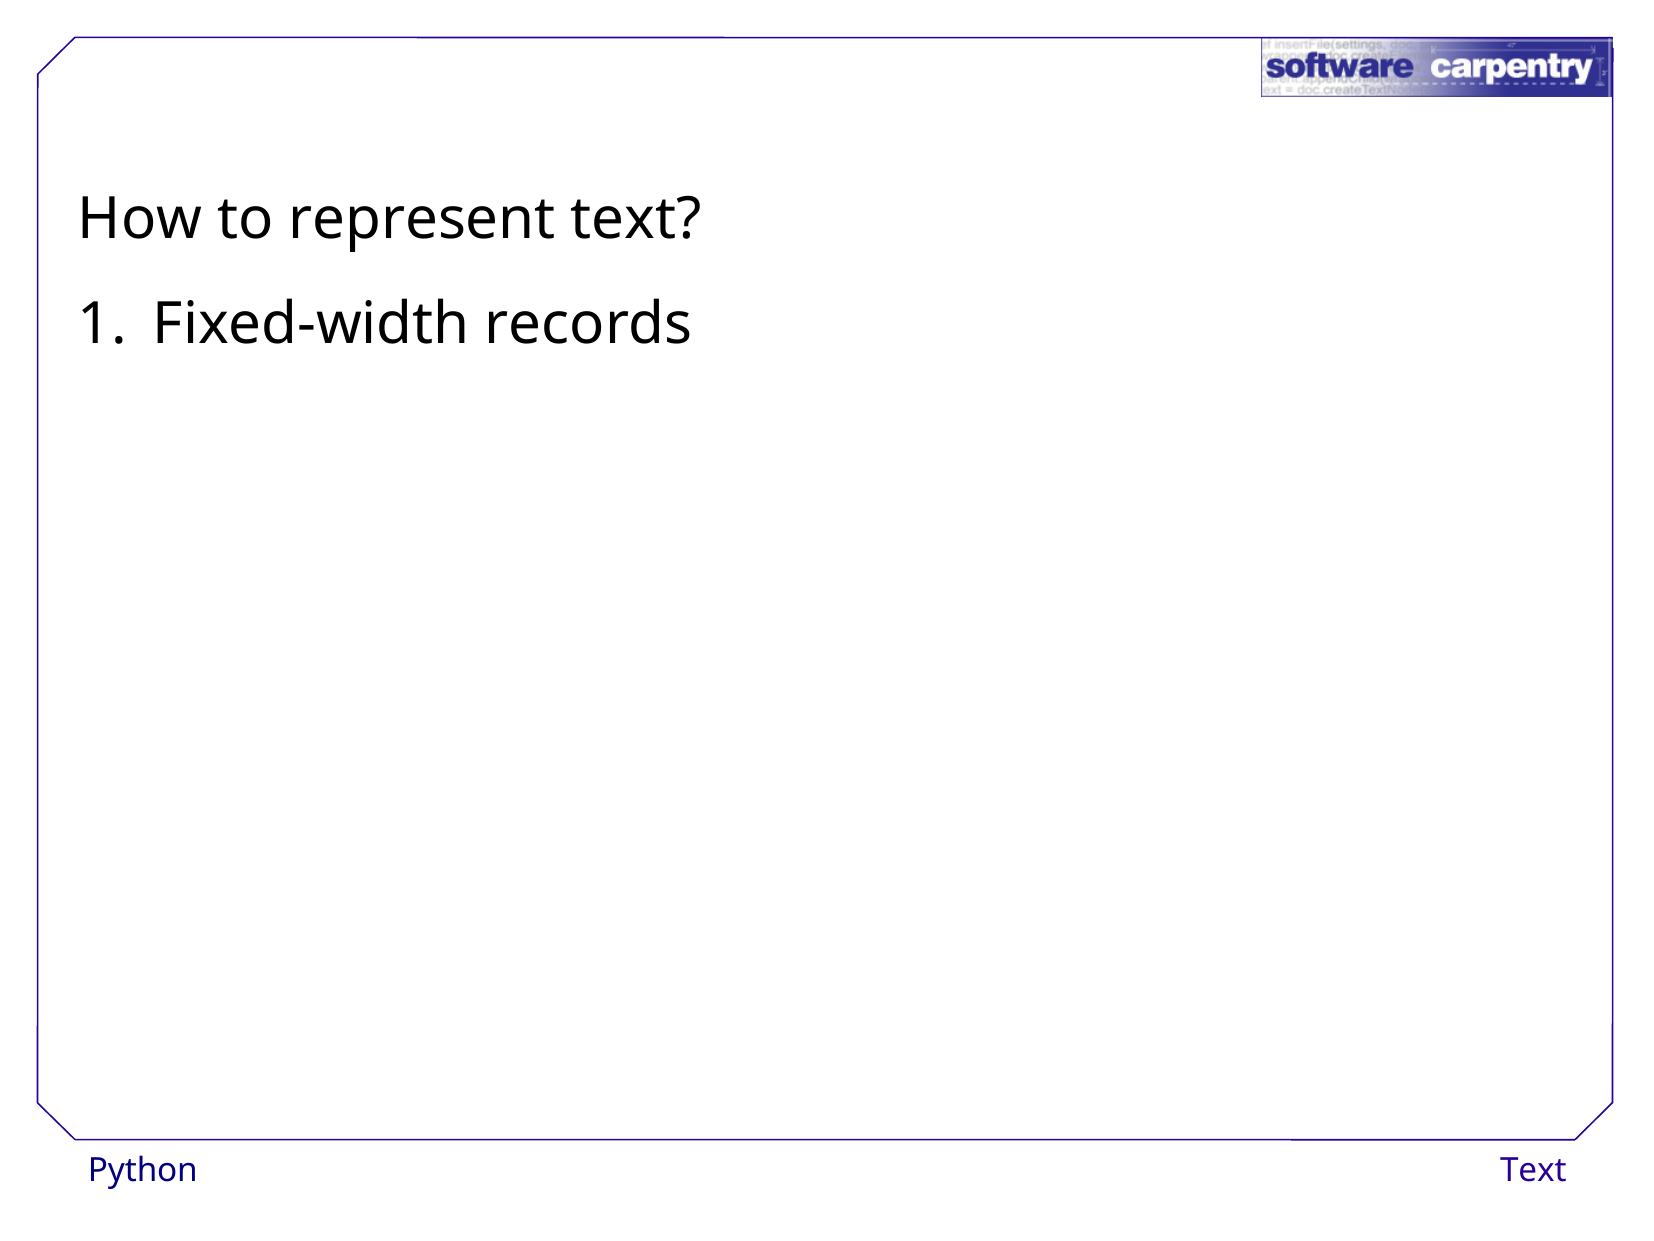

How to represent text?
1.	Fixed-width records